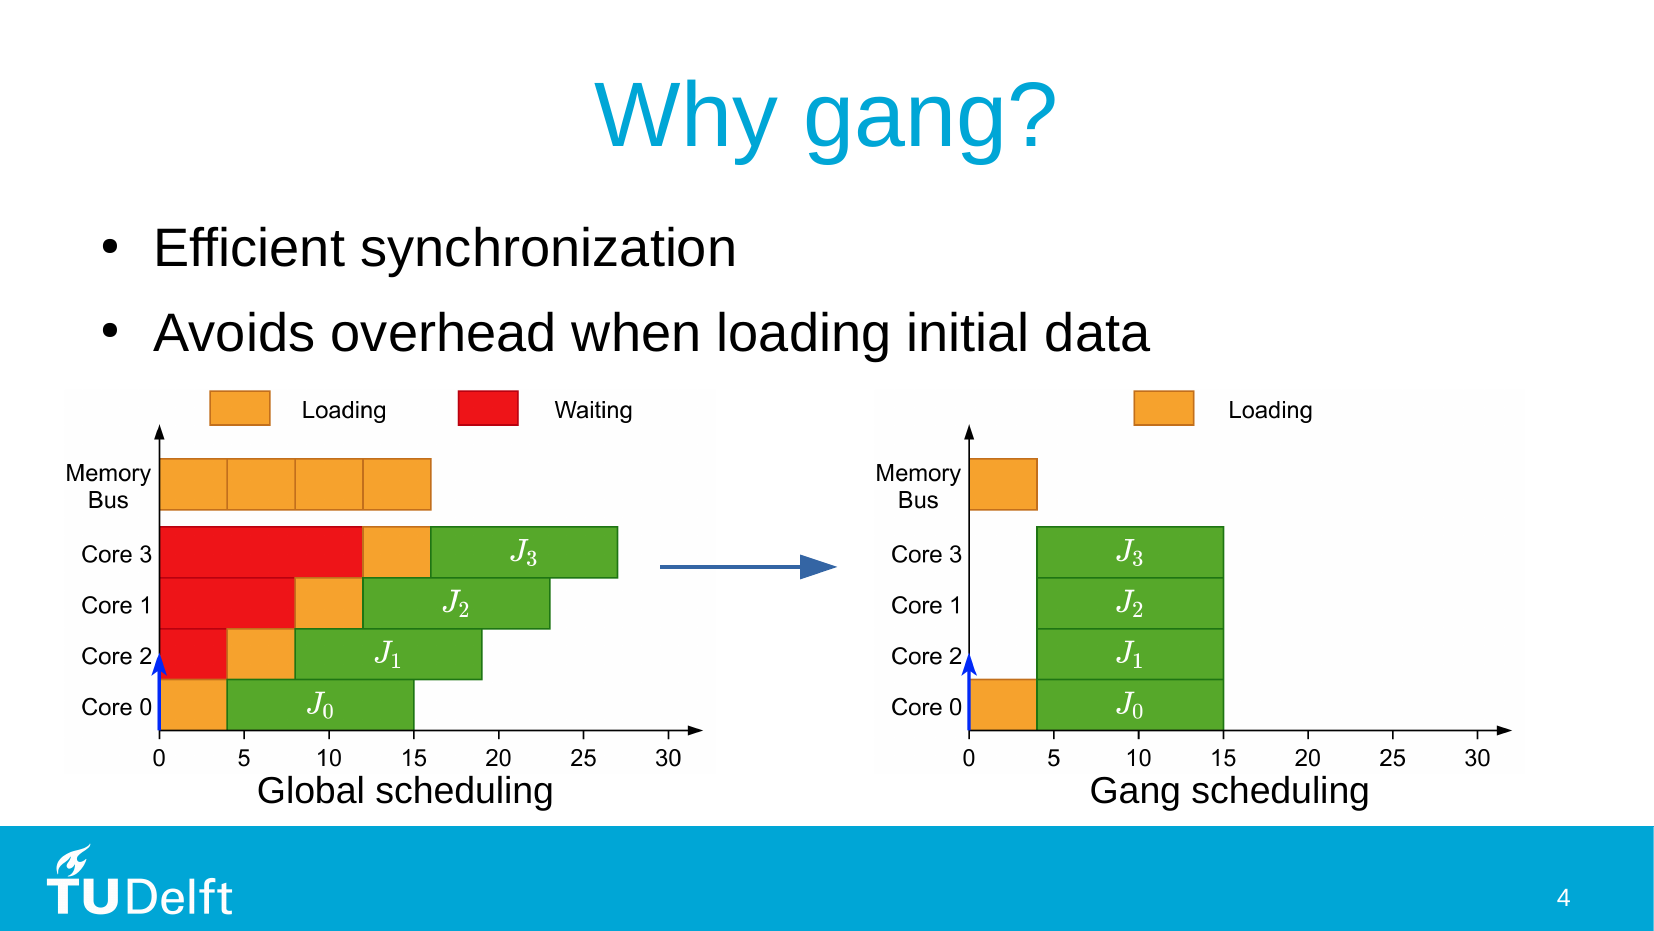

Why gang?
# Efficient synchronization
Avoids overhead when loading initial data
Global scheduling
Gang scheduling
4